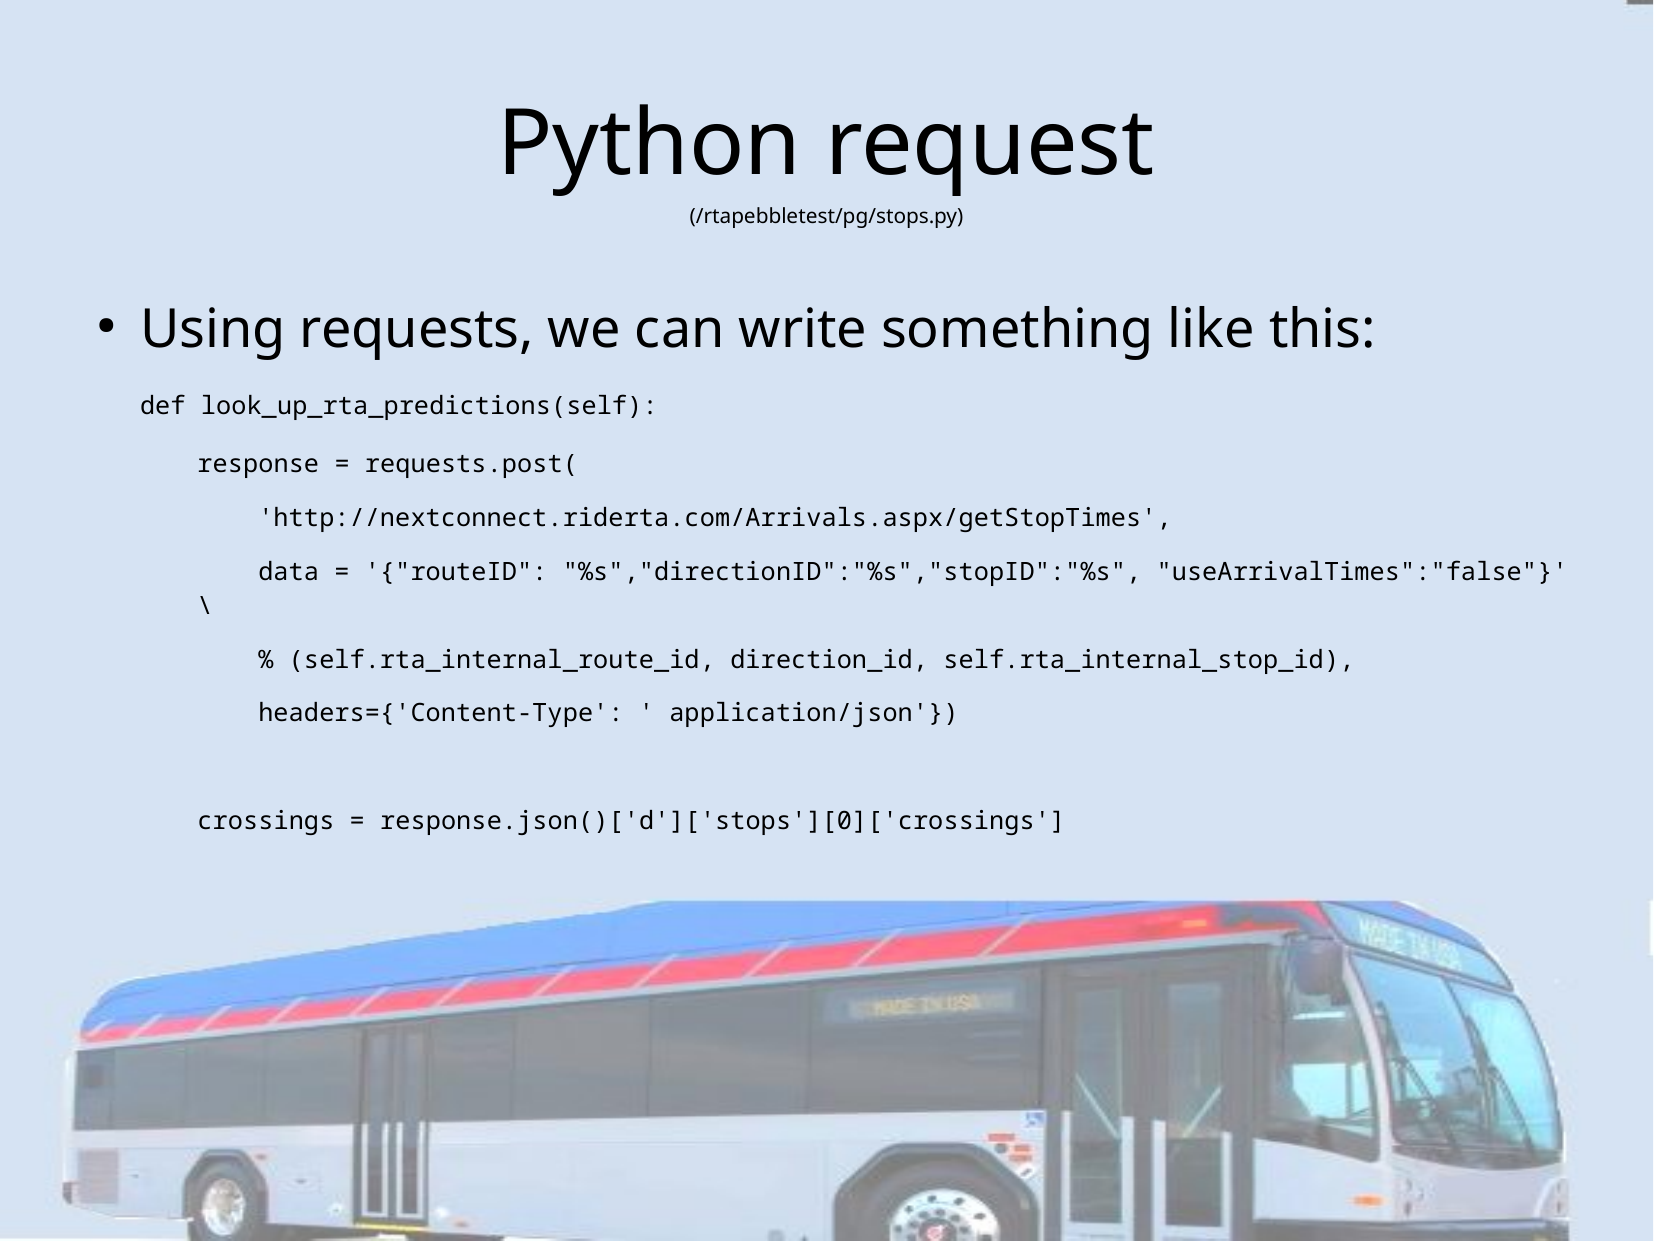

# Python request (/rtapebbletest/pg/stops.py)
Using requests, we can write something like this:
def look_up_rta_predictions(self):
response = requests.post(
 'http://nextconnect.riderta.com/Arrivals.aspx/getStopTimes',
 data = '{"routeID": "%s","directionID":"%s","stopID":"%s", "useArrivalTimes":"false"}' \
 % (self.rta_internal_route_id, direction_id, self.rta_internal_stop_id),
 headers={'Content-Type': ' application/json'})
crossings = response.json()['d']['stops'][0]['crossings']